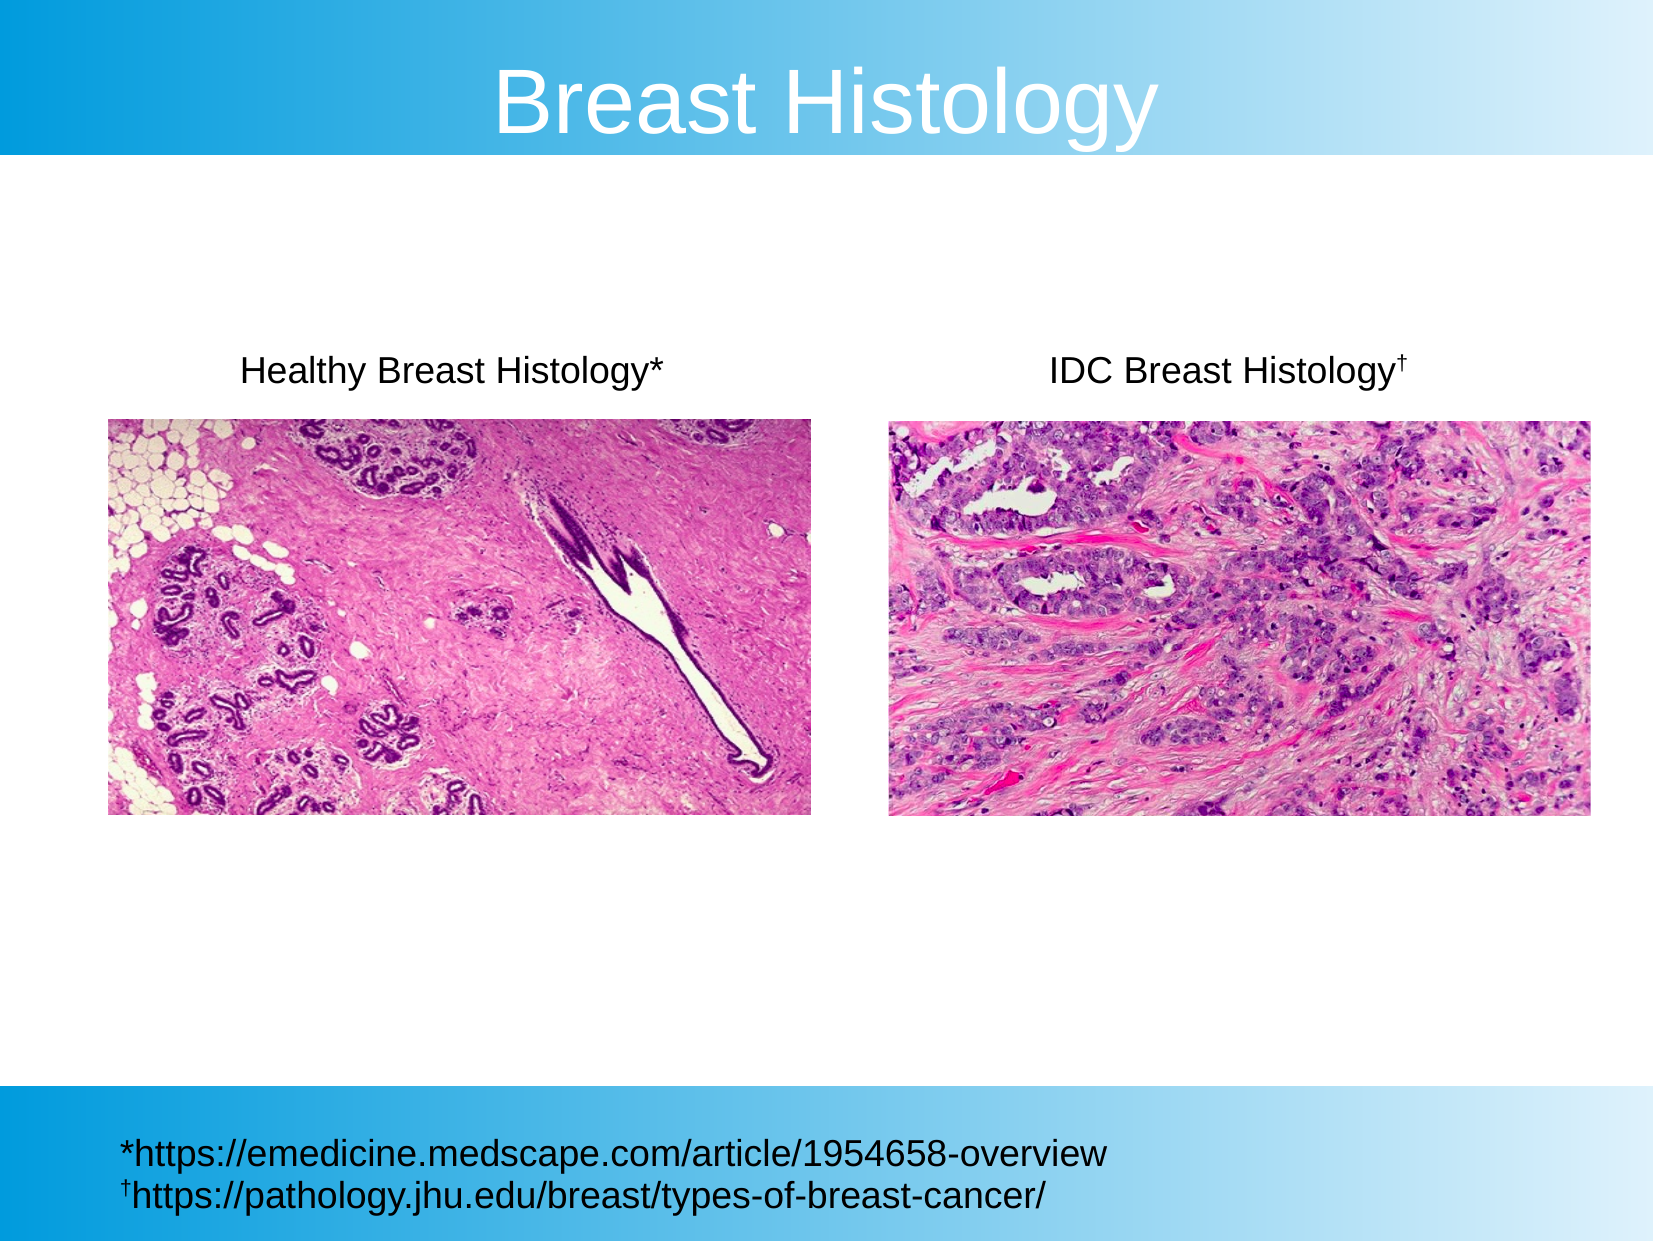

# Breast Histology
Healthy Breast Histology*
IDC Breast Histology†
*https://emedicine.medscape.com/article/1954658-overview
†https://pathology.jhu.edu/breast/types-of-breast-cancer/